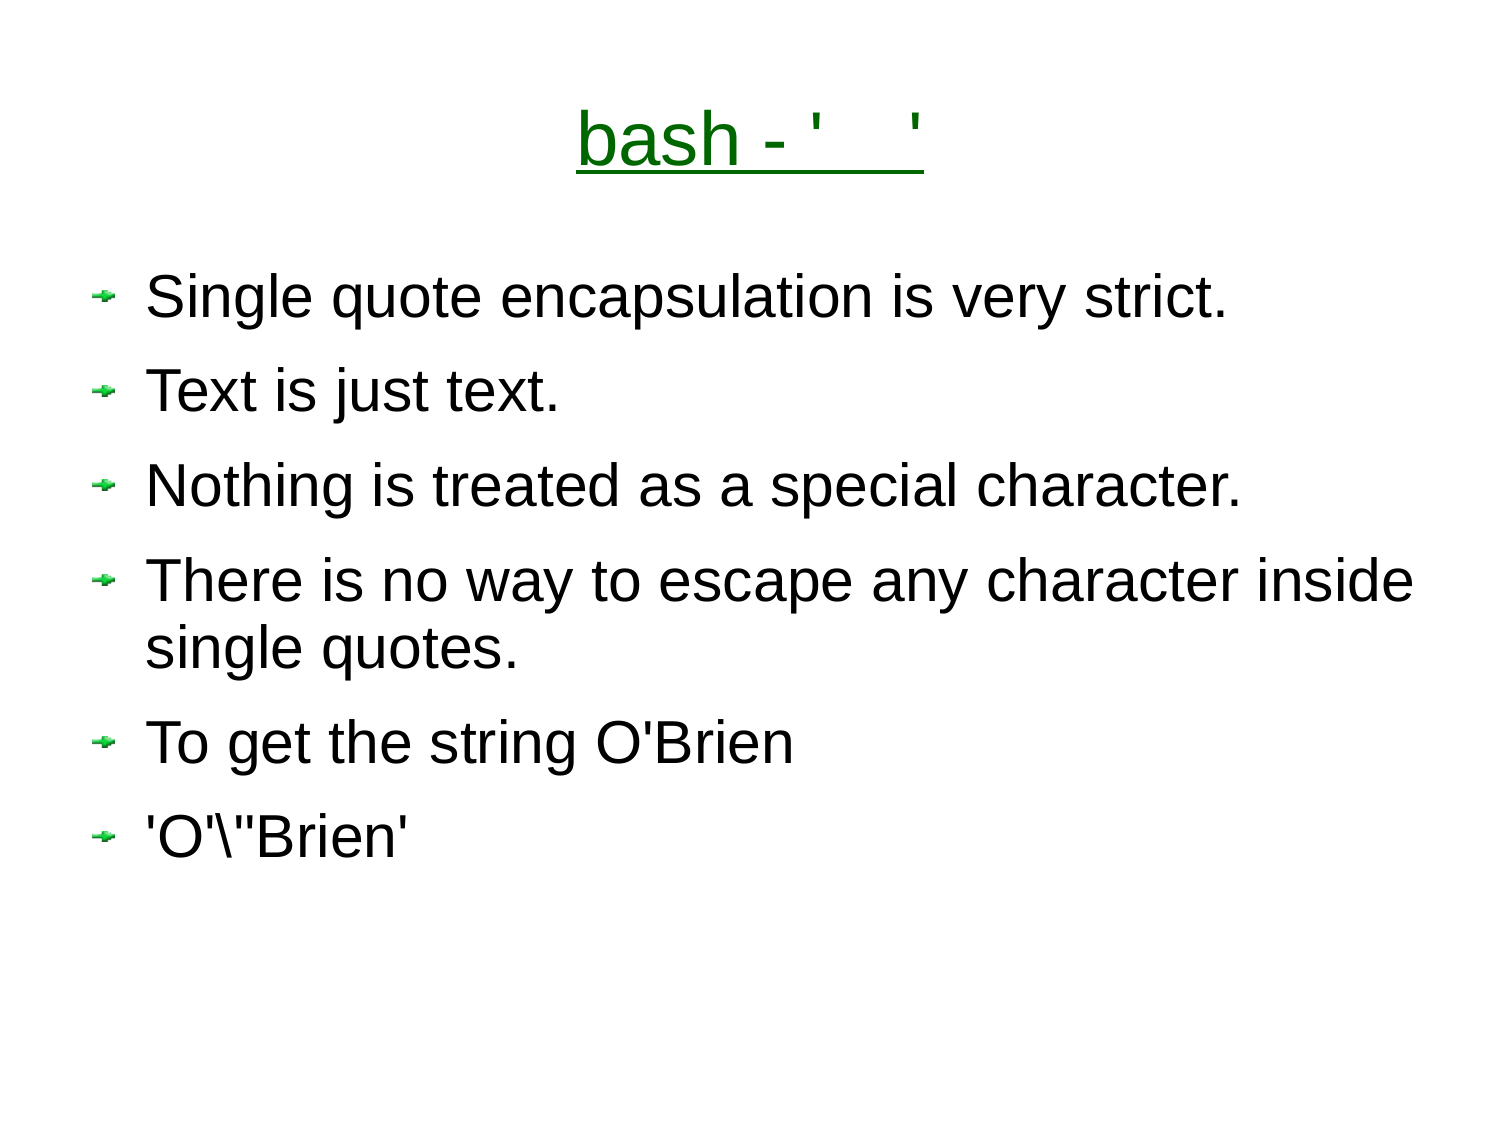

# bash - ' '
Single quote encapsulation is very strict.
Text is just text.
Nothing is treated as a special character.
There is no way to escape any character inside single quotes.
To get the string O'Brien
'O'\''Brien'